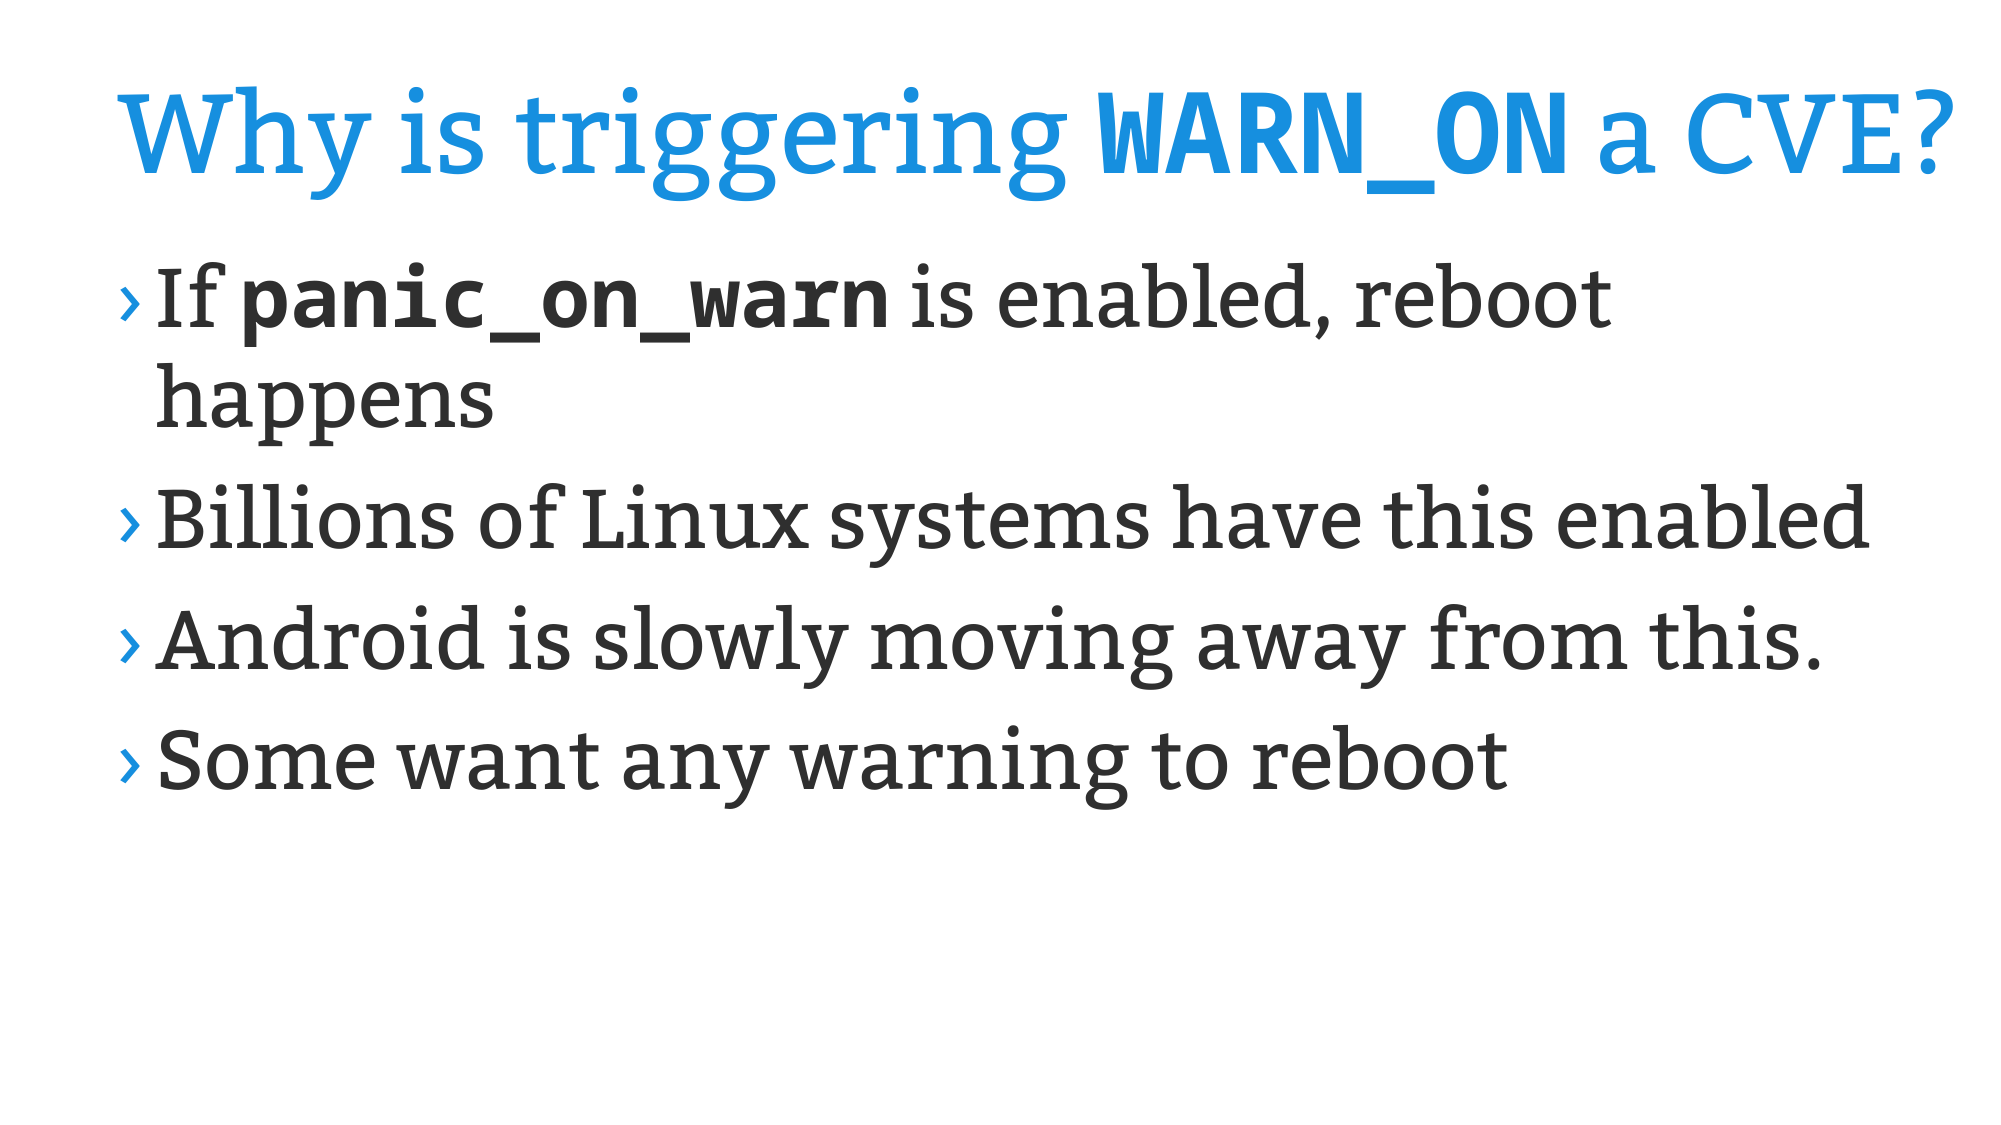

# Why is triggering WARN_ON a CVE?
If panic_on_warn is enabled, reboot happens
Billions of Linux systems have this enabled
Android is slowly moving away from this.
Some want any warning to reboot